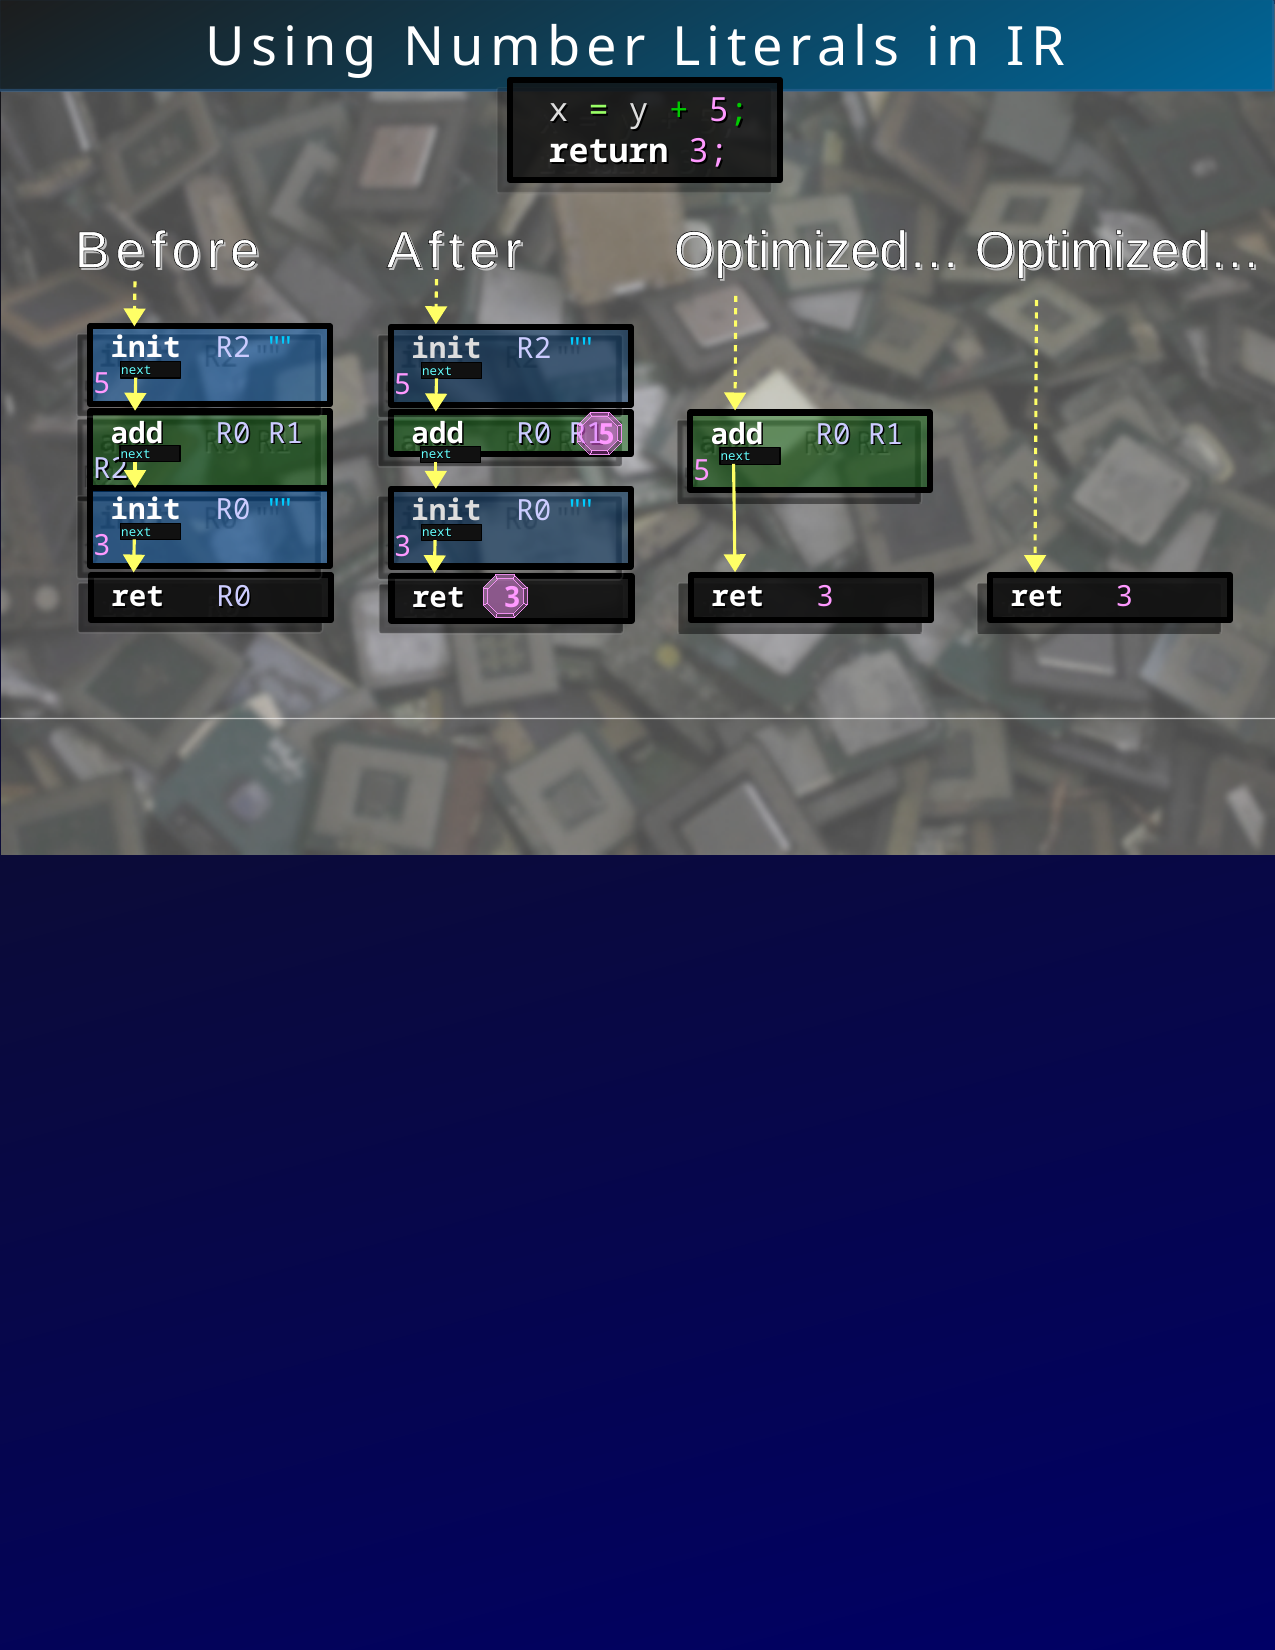

Using Number Literals in IR
x = y + 5;
return 3;
Before After Optimized… Optimized…
 init R2 "" 5
 init R2 "" 5
next
next
 add R0 R1 R2
 add R0 R1
5
 add R0 R1 5
next
next
next
 init R0 "" 3
 init R0 "" 3
next
next
3
 ret 3
 ret 3
 ret R0
 ret